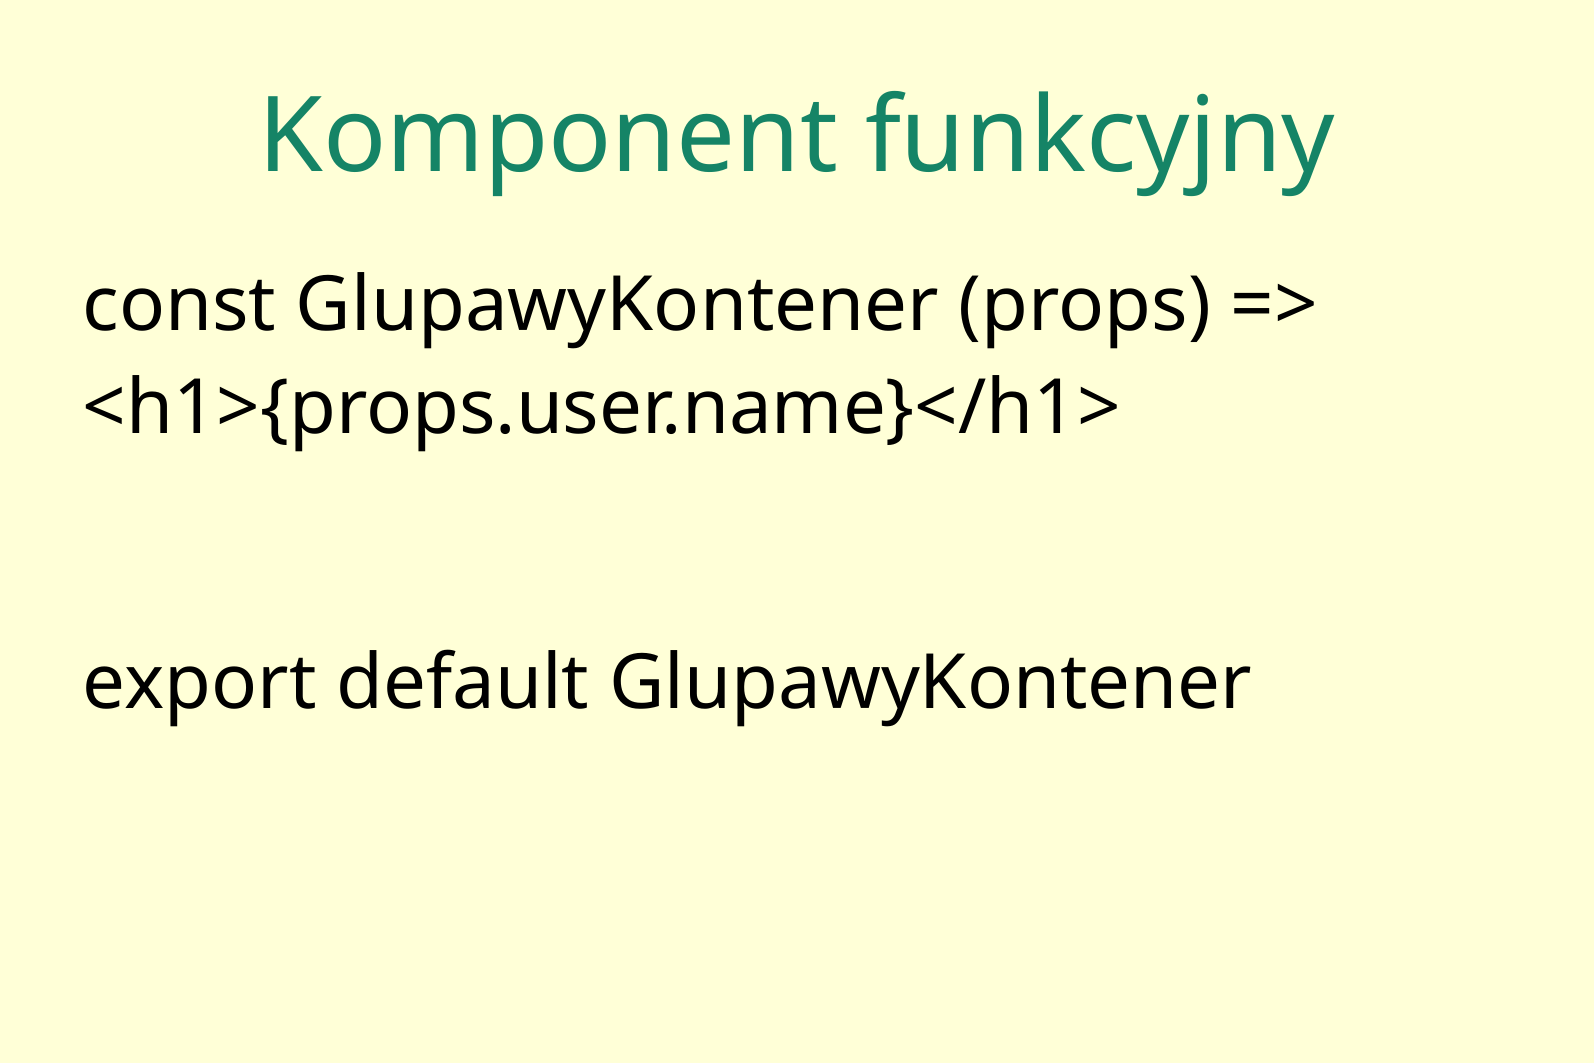

# Komponent funkcyjny
const GlupawyKontener (props) => <h1>{props.user.name}</h1>
export default GlupawyKontener